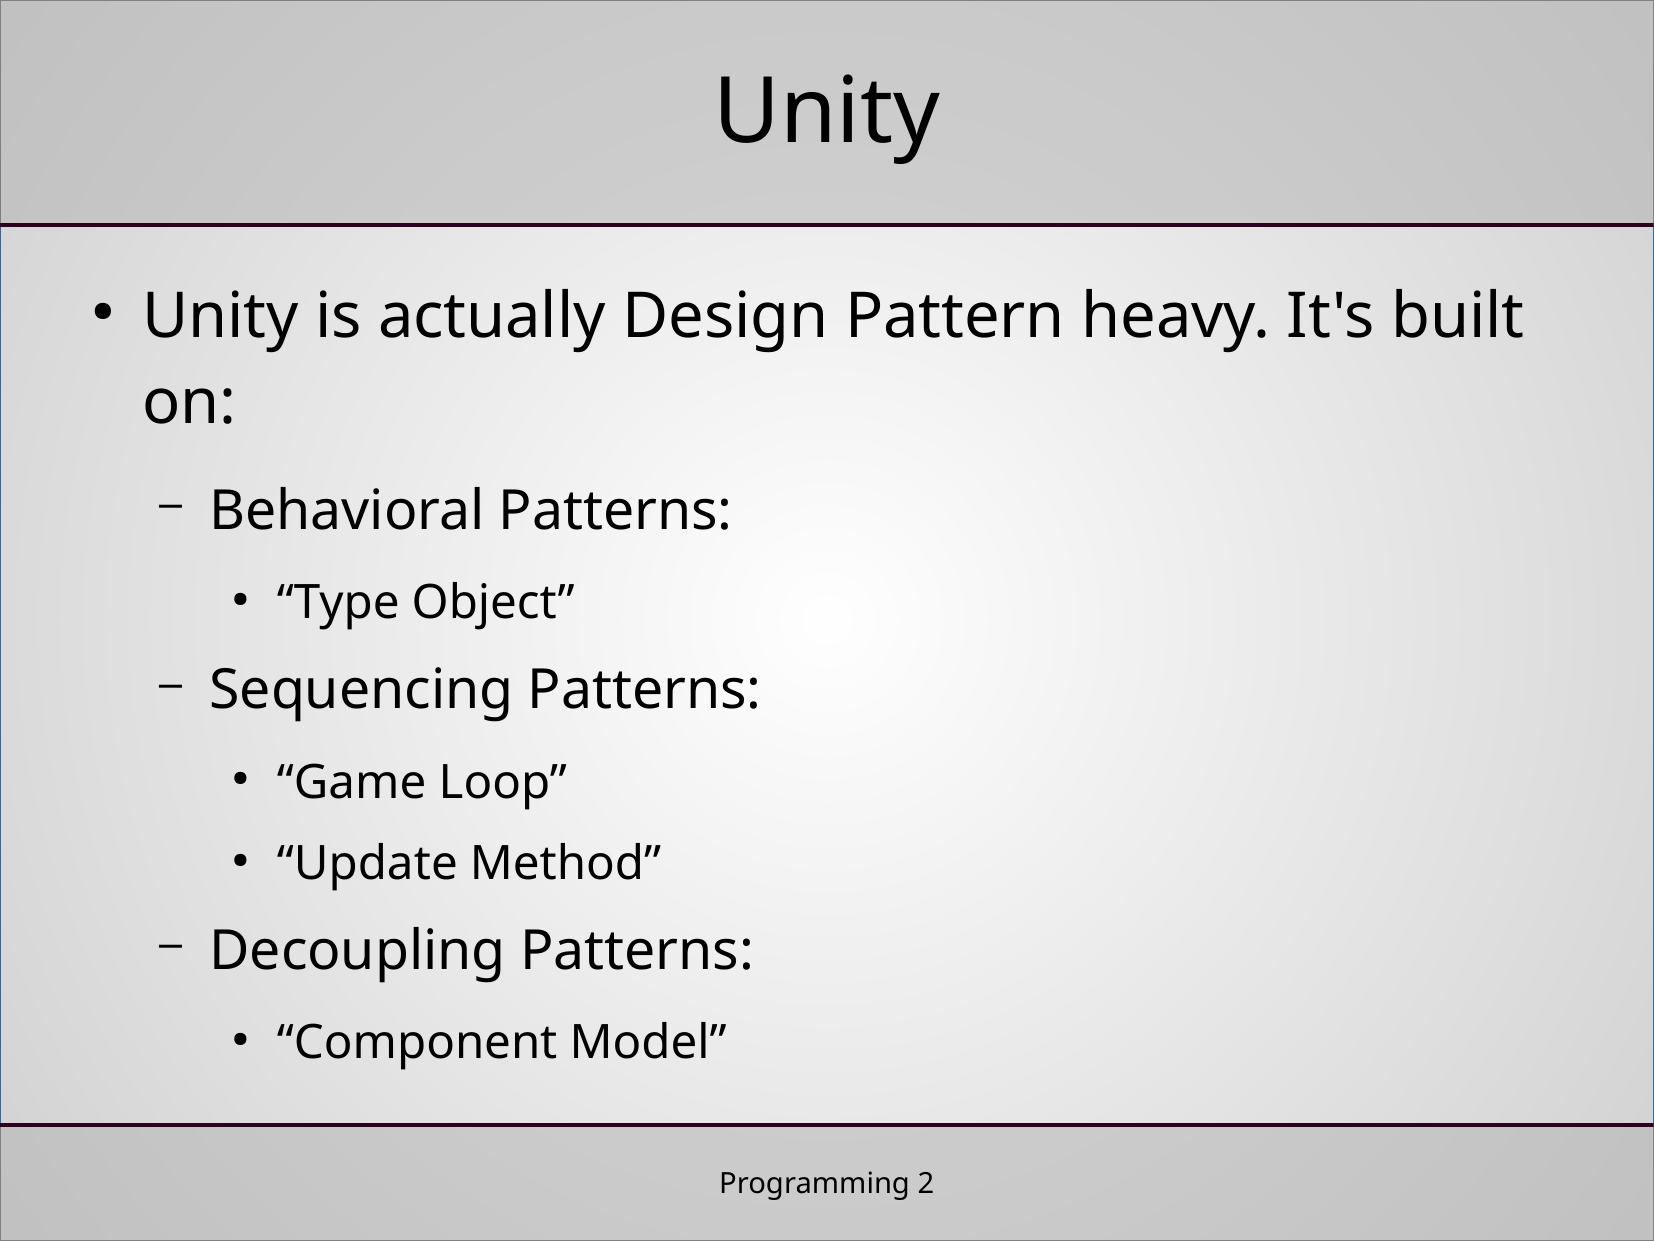

# Unity
Unity is actually Design Pattern heavy. It's built on:
Behavioral Patterns:
“Type Object”
Sequencing Patterns:
“Game Loop”
“Update Method”
Decoupling Patterns:
“Component Model”